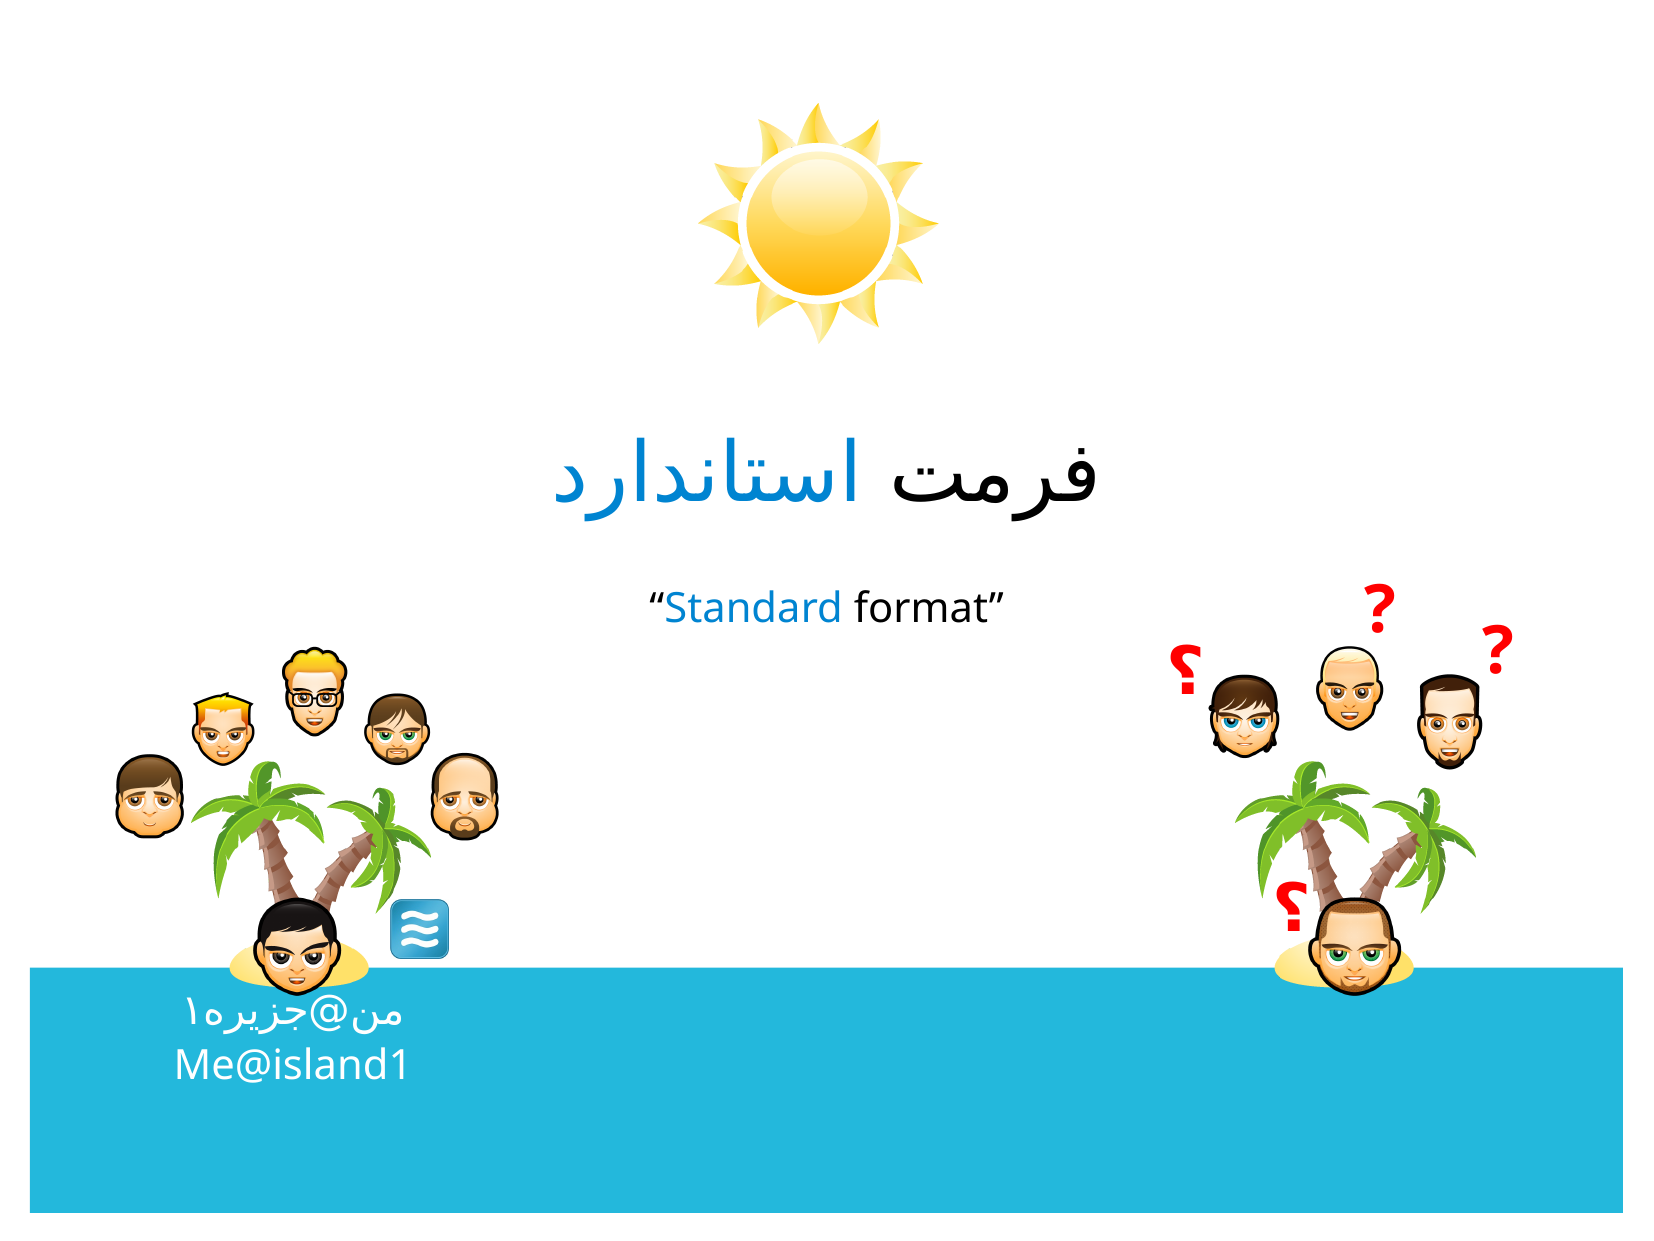

# فرمت استاندارد
“Standard format”
?
?
؟
؟
من@جزیره۱
Me@island1